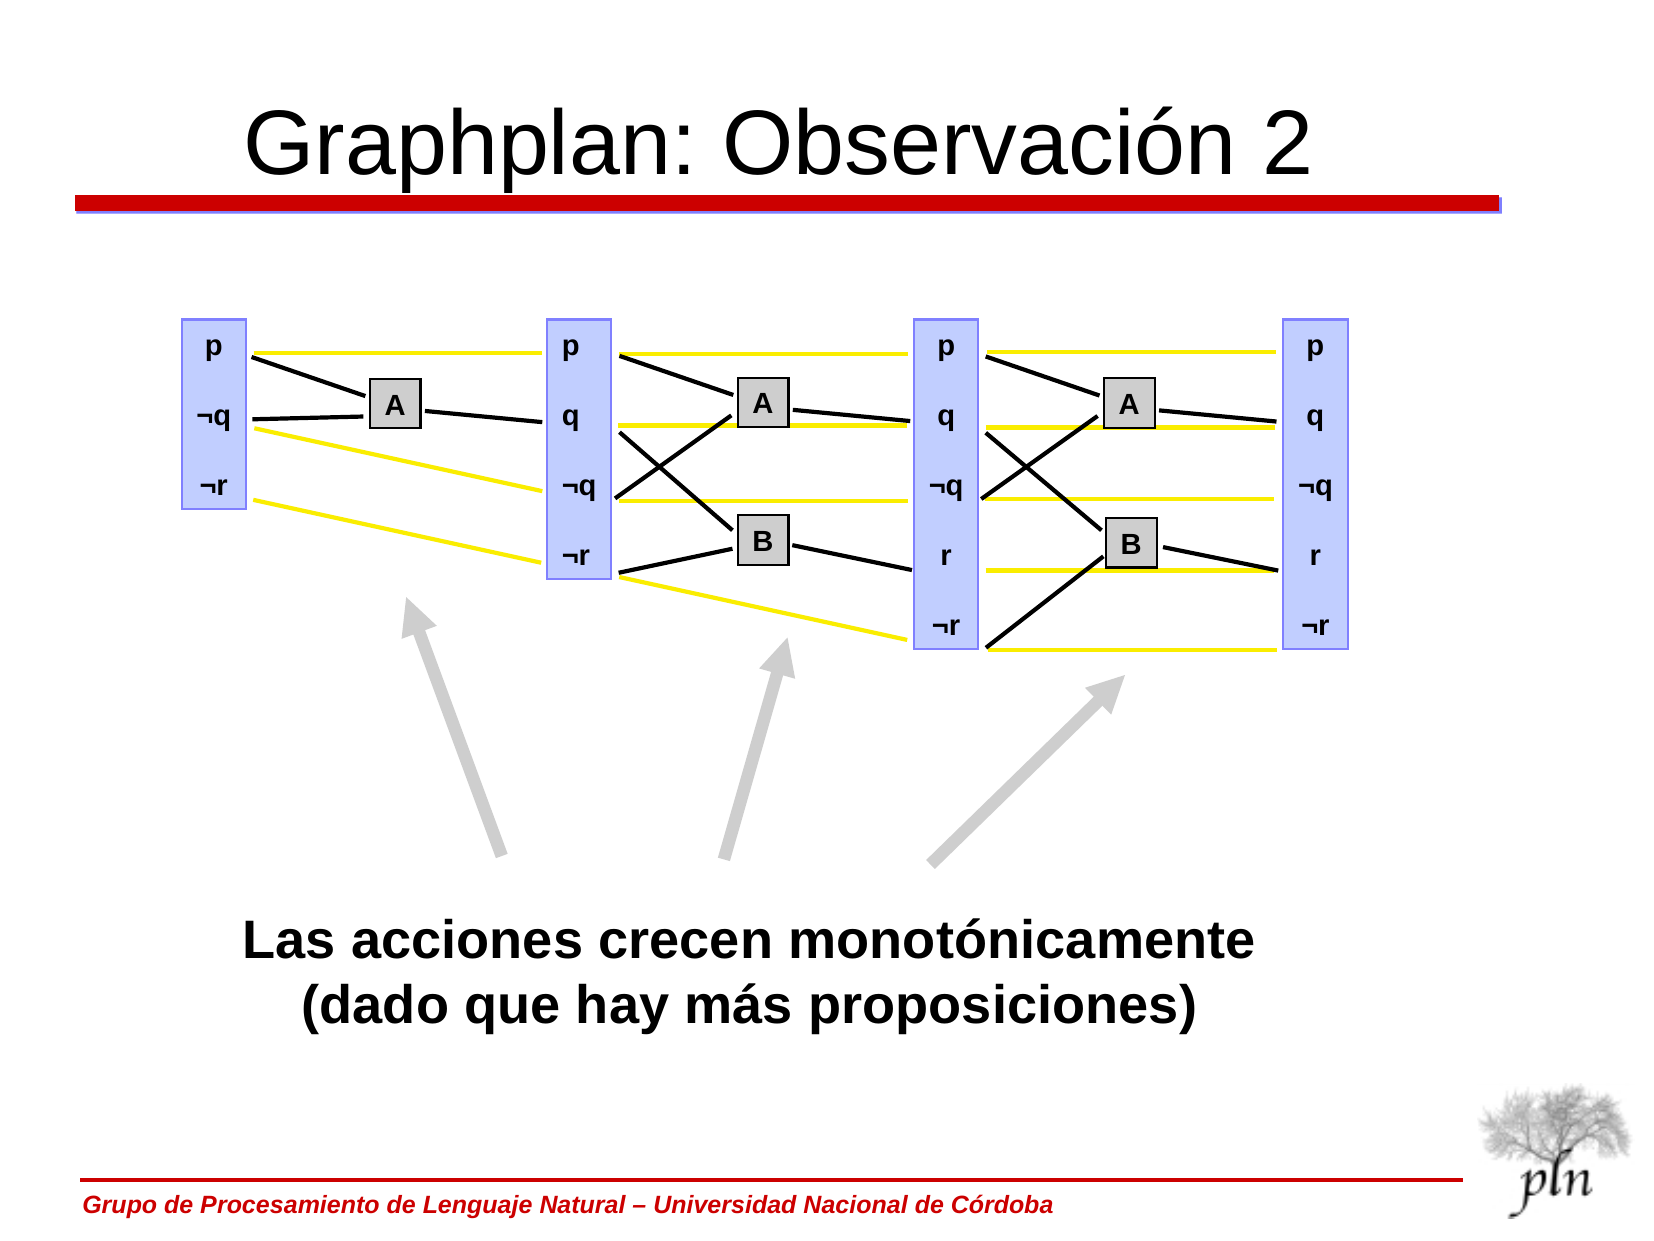

# Graphplan: Observación 2
p
¬q
¬r
p
q
¬q
¬r
p
q
¬q
r
¬r
p
q
¬q
r
¬r
A
A
A
B
B
Las acciones crecen monotónicamente
(dado que hay más proposiciones)